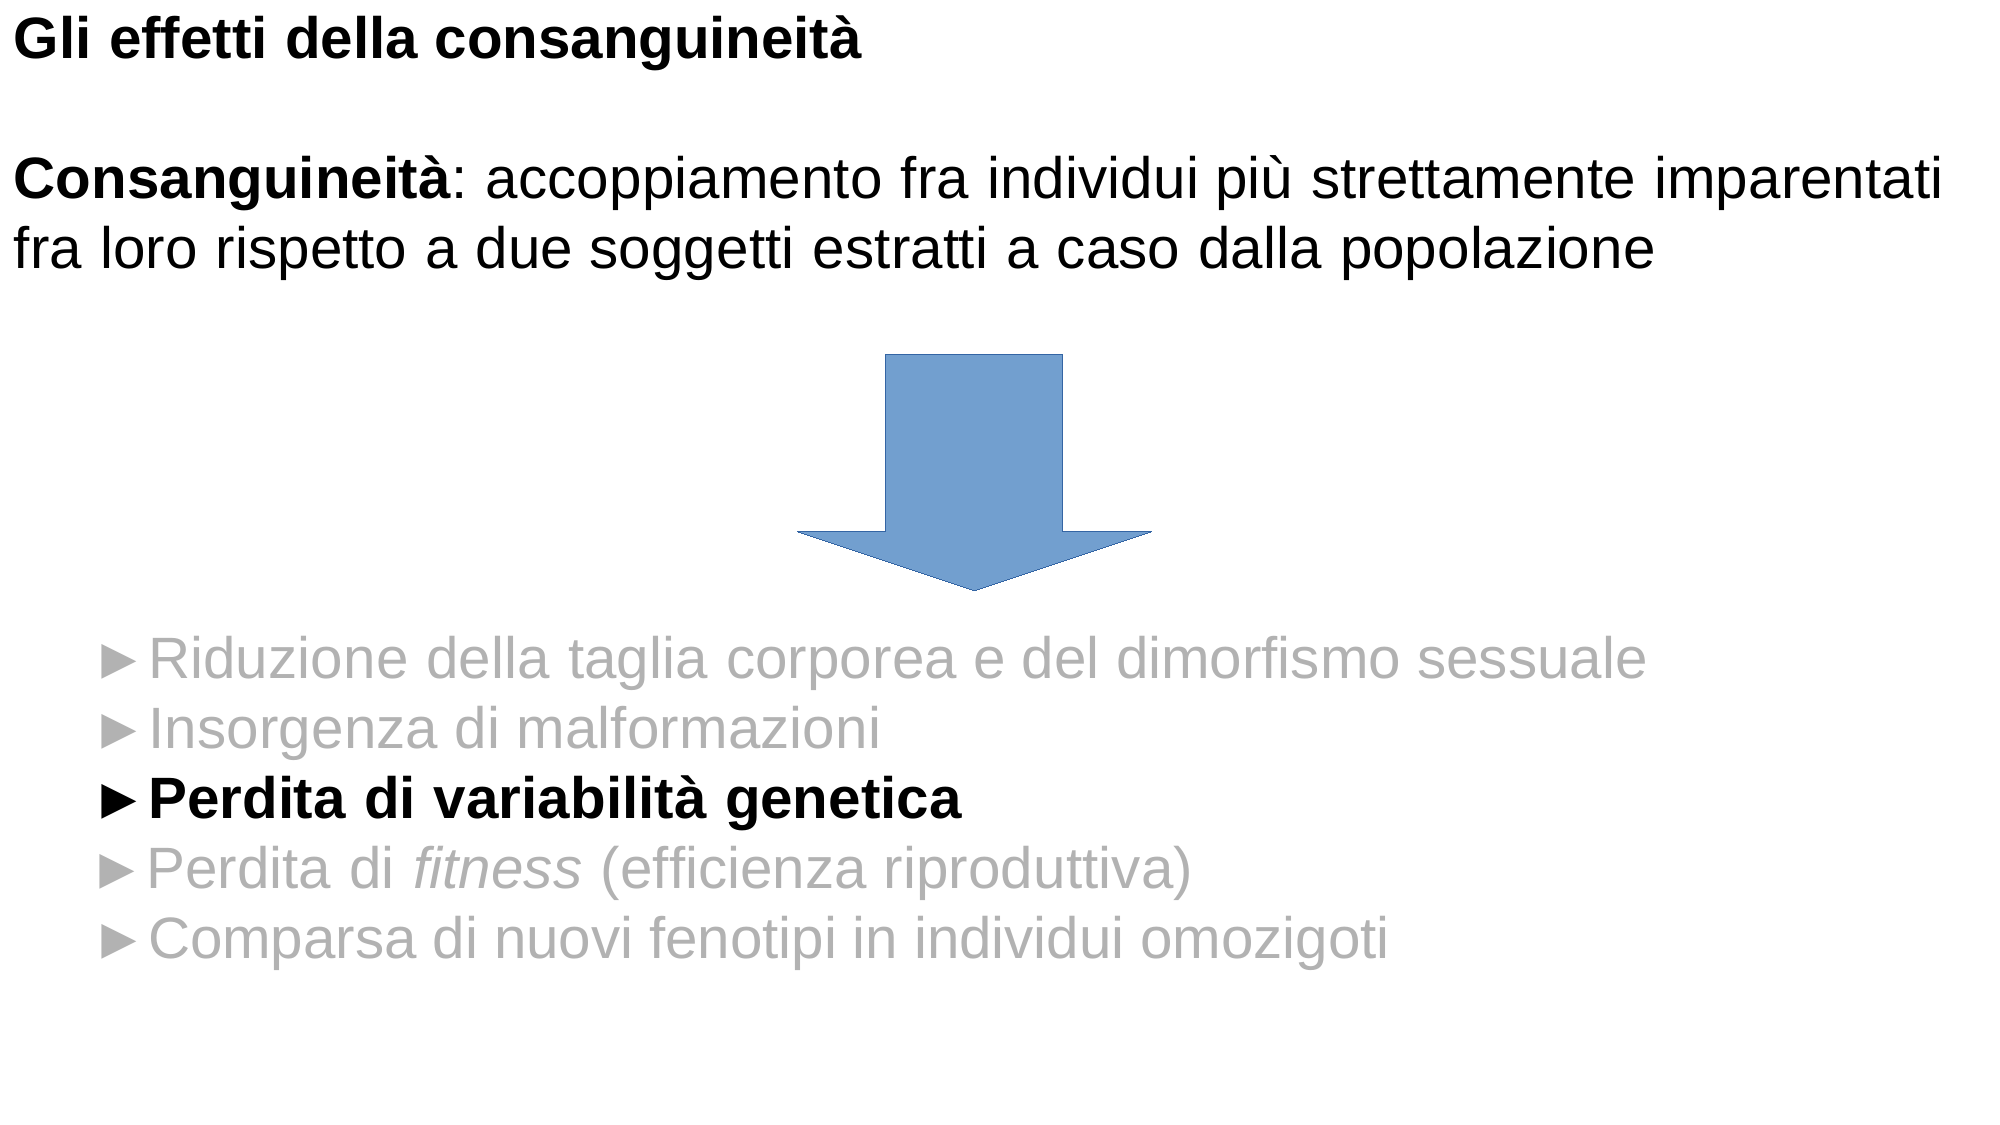

Gli effetti della consanguineità
Consanguineità: accoppiamento fra individui più strettamente imparentati fra loro rispetto a due soggetti estratti a caso dalla popolazione
►Riduzione della taglia corporea e del dimorfismo sessuale
►Insorgenza di malformazioni
►Perdita di variabilità genetica
►Perdita di fitness (efficienza riproduttiva)
►Comparsa di nuovi fenotipi in individui omozigoti